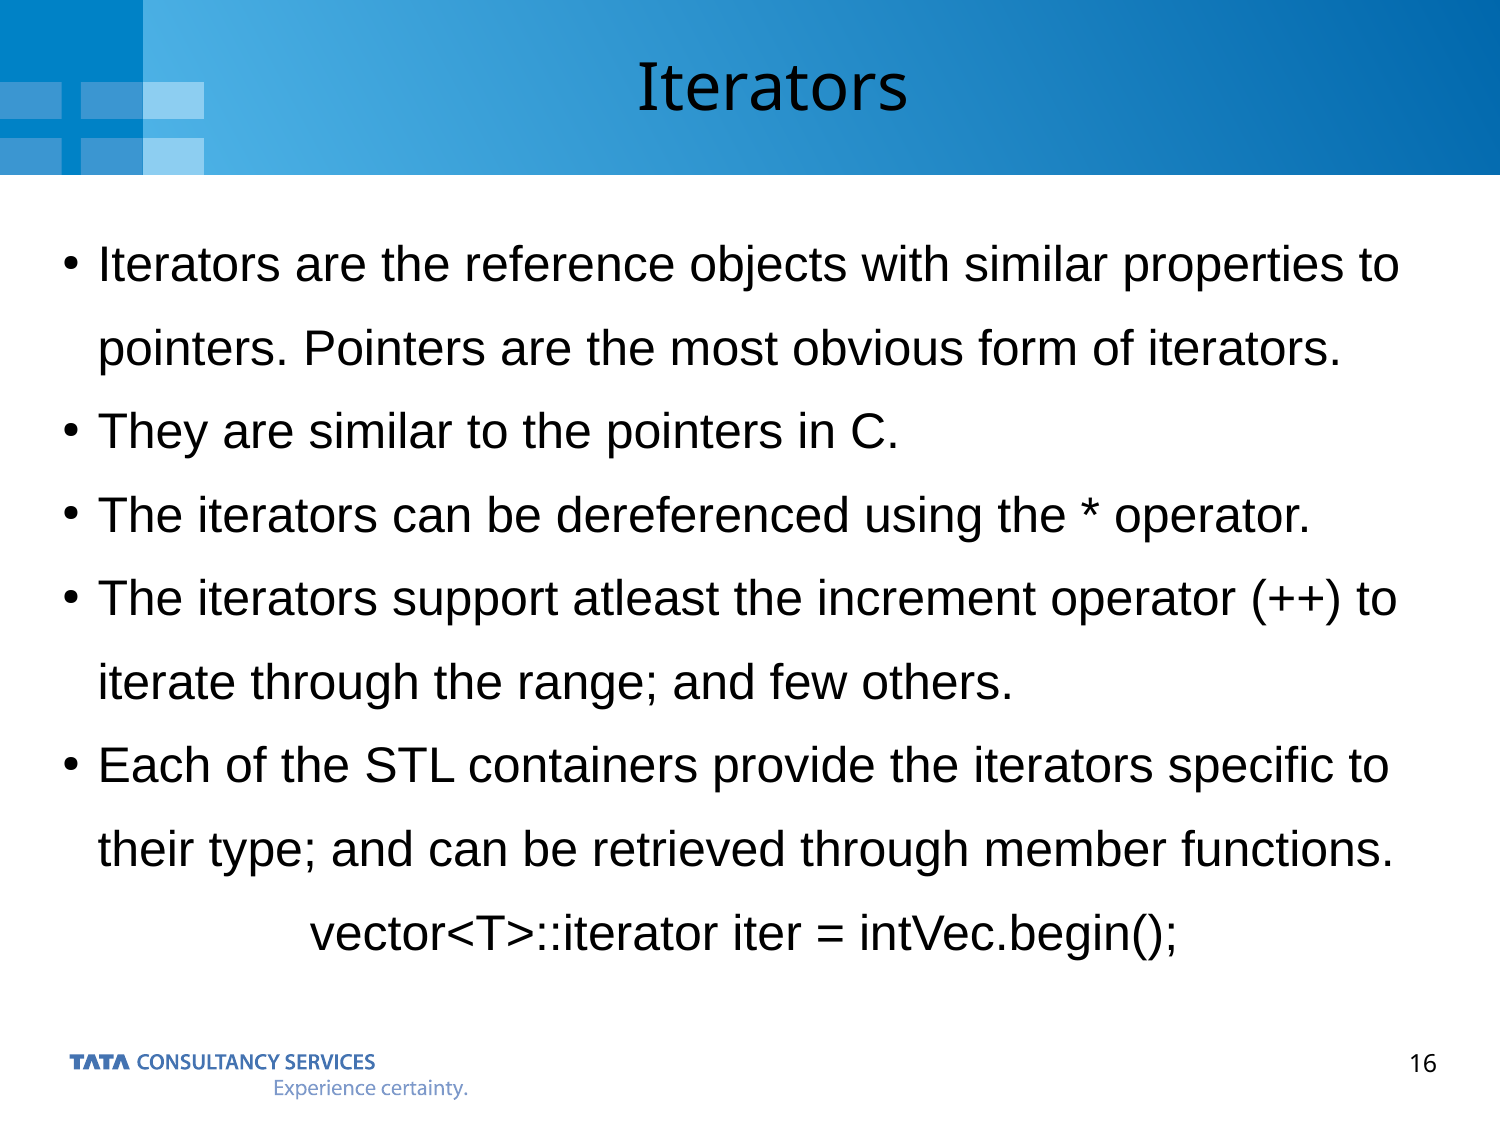

Iterators
Iterators are the reference objects with similar properties to pointers. Pointers are the most obvious form of iterators.
They are similar to the pointers in C.
The iterators can be dereferenced using the * operator.
The iterators support atleast the increment operator (++) to iterate through the range; and few others.
Each of the STL containers provide the iterators specific to their type; and can be retrieved through member functions.
vector<T>::iterator iter = intVec.begin();